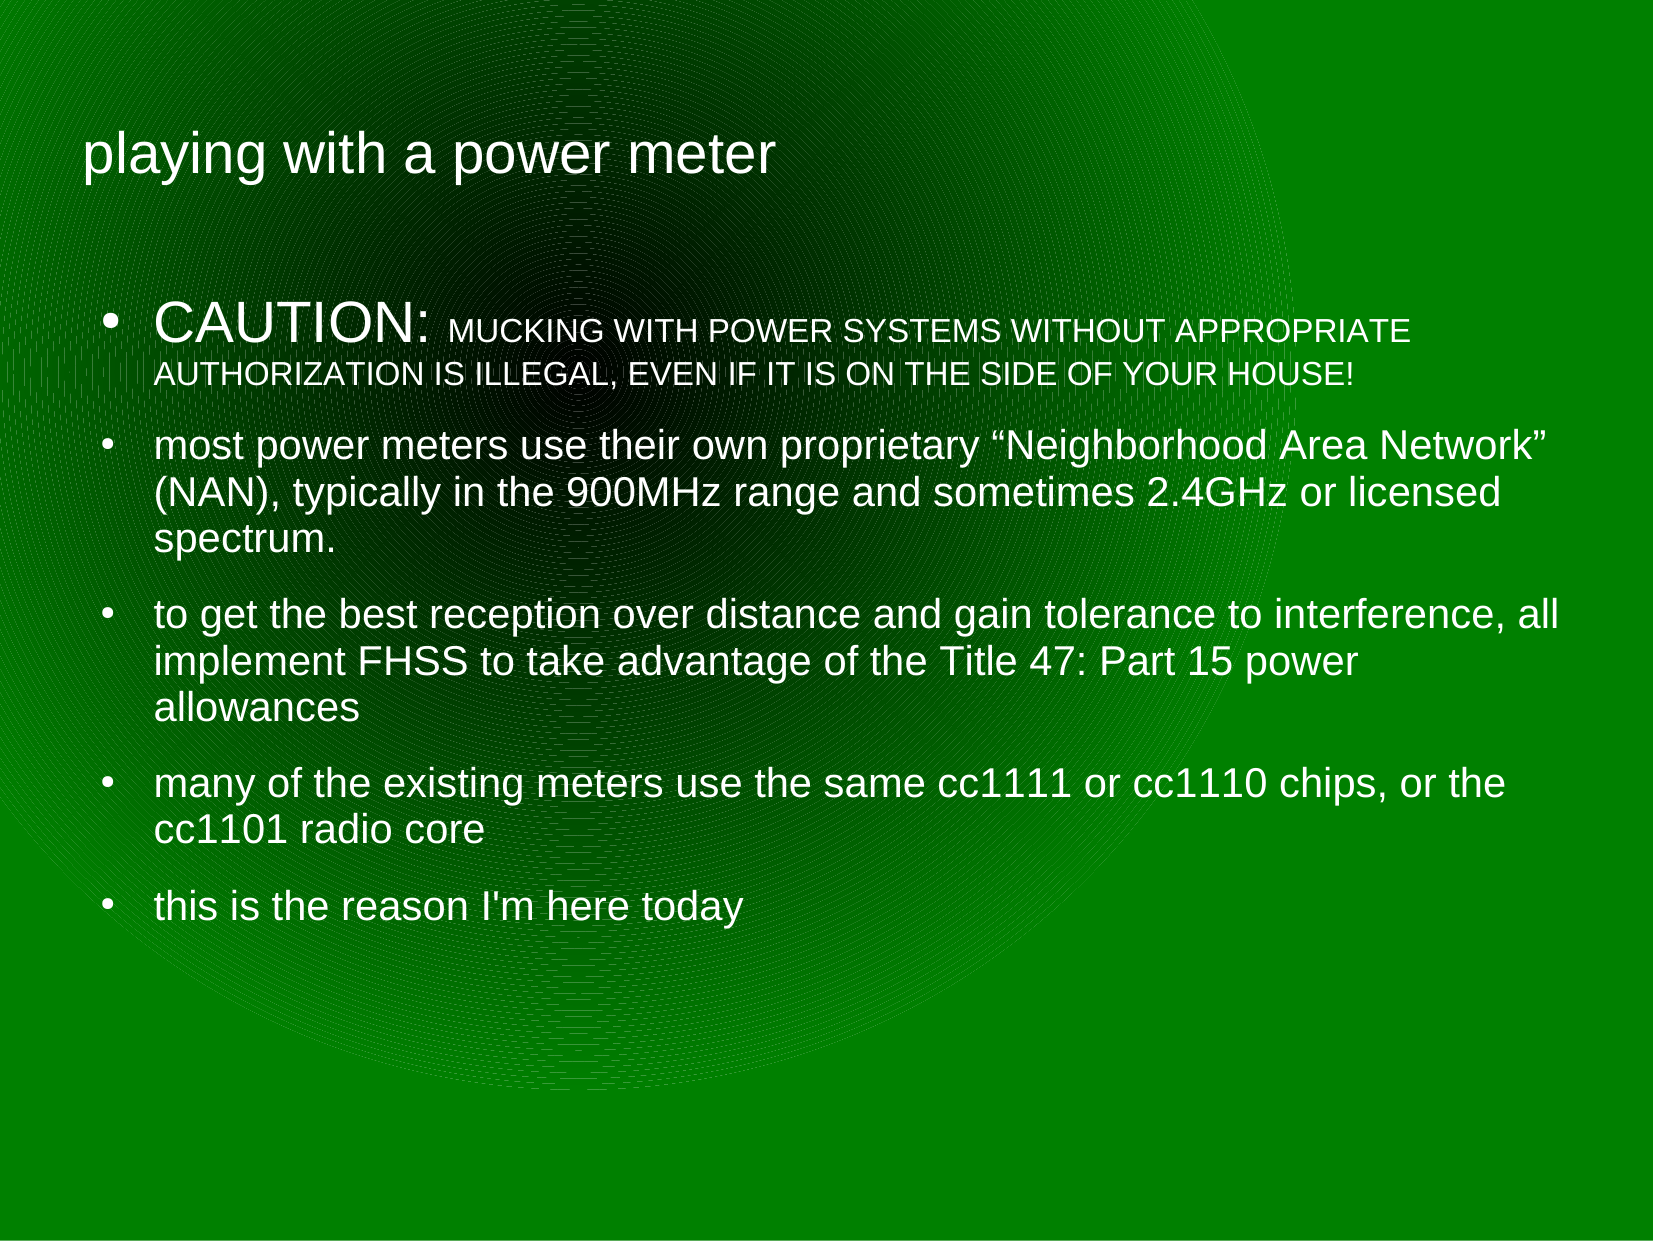

# playing with a power meter
CAUTION: MUCKING WITH POWER SYSTEMS WITHOUT APPROPRIATE AUTHORIZATION IS ILLEGAL, EVEN IF IT IS ON THE SIDE OF YOUR HOUSE!
most power meters use their own proprietary “Neighborhood Area Network” (NAN), typically in the 900MHz range and sometimes 2.4GHz or licensed spectrum.
to get the best reception over distance and gain tolerance to interference, all implement FHSS to take advantage of the Title 47: Part 15 power allowances
many of the existing meters use the same cc1111 or cc1110 chips, or the cc1101 radio core
this is the reason I'm here today